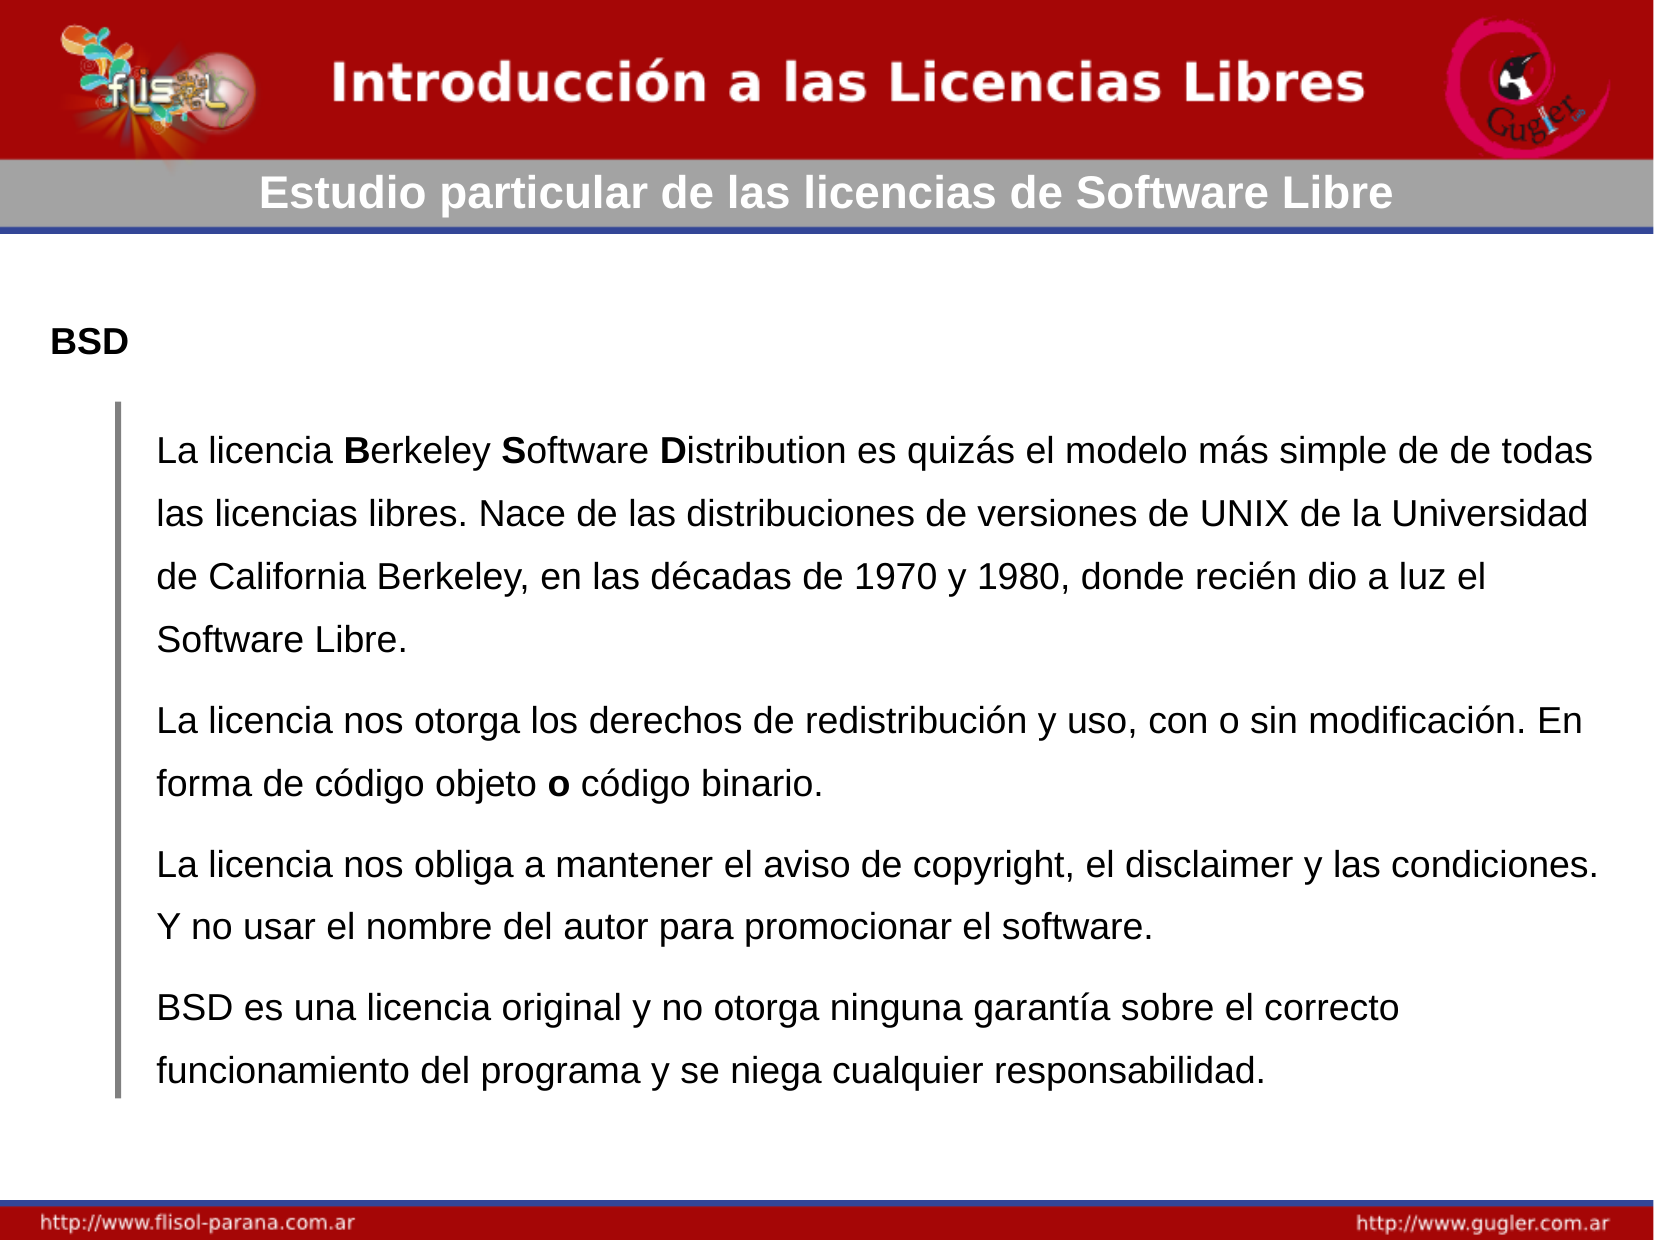

Estudio particular de las licencias de Software Libre
BSD
La licencia Berkeley Software Distribution es quizás el modelo más simple de de todas las licencias libres. Nace de las distribuciones de versiones de UNIX de la Universidad de California Berkeley, en las décadas de 1970 y 1980, donde recién dio a luz el Software Libre.
La licencia nos otorga los derechos de redistribución y uso, con o sin modificación. En forma de código objeto o código binario.
La licencia nos obliga a mantener el aviso de copyright, el disclaimer y las condiciones. Y no usar el nombre del autor para promocionar el software.
BSD es una licencia original y no otorga ninguna garantía sobre el correcto funcionamiento del programa y se niega cualquier responsabilidad.